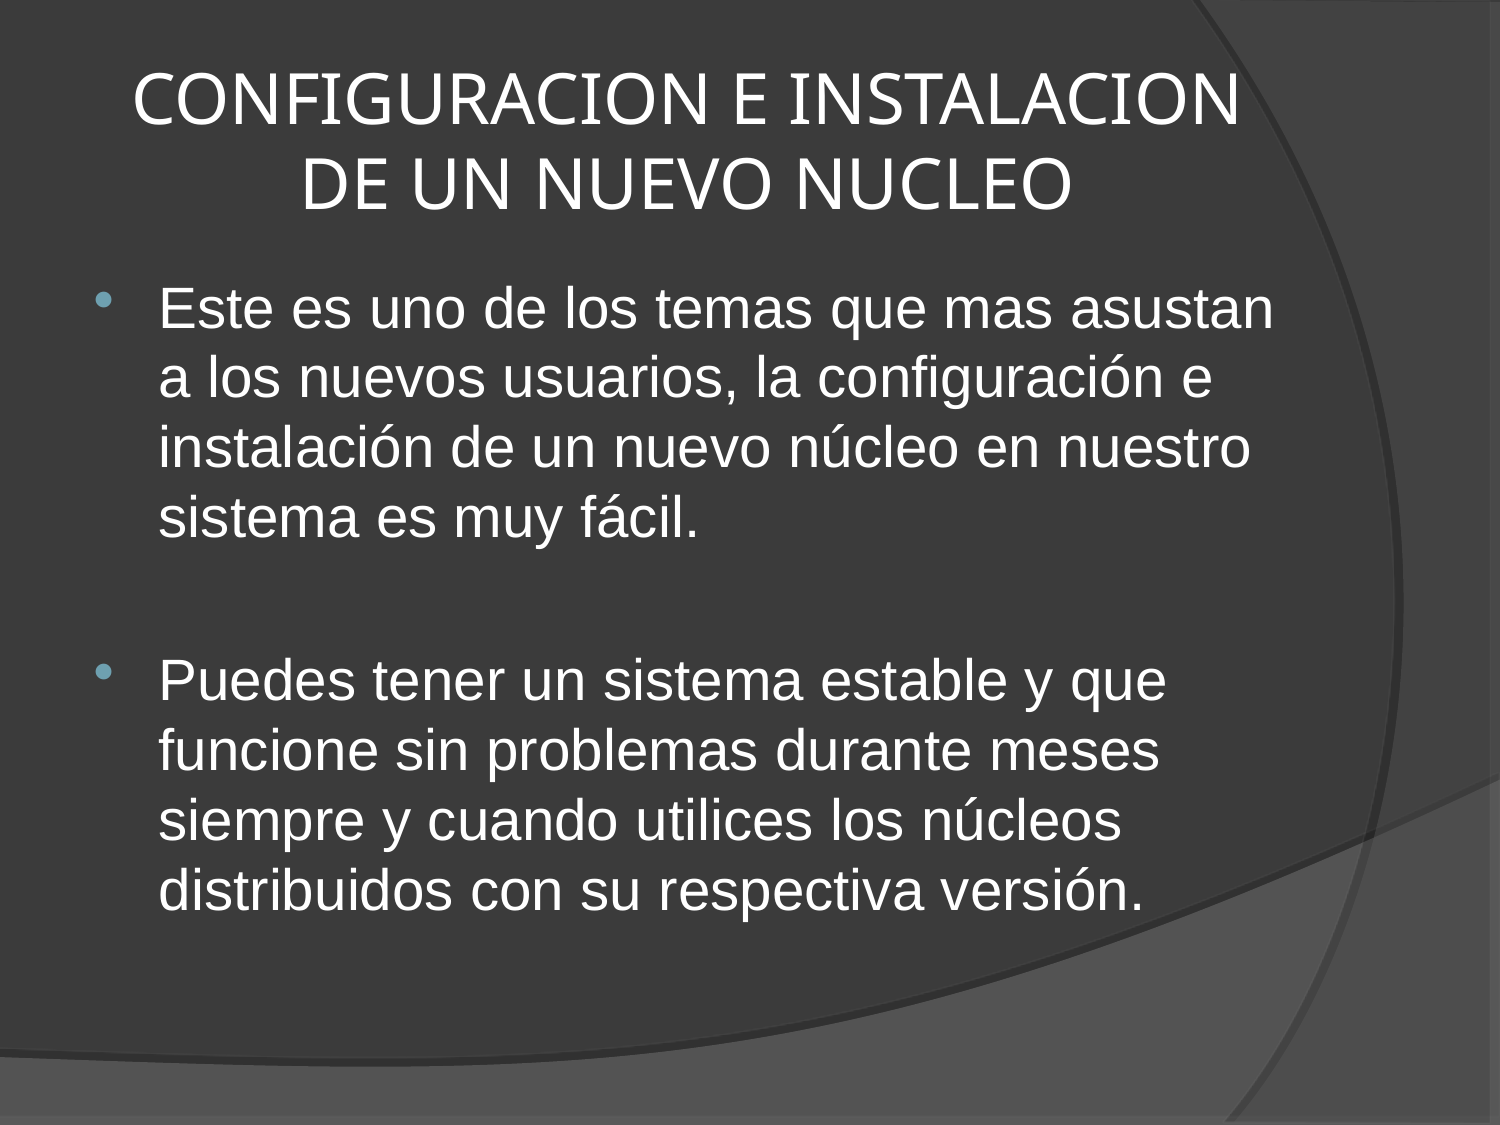

# CONFIGURACION E INSTALACION DE UN NUEVO NUCLEO
Este es uno de los temas que mas asustan a los nuevos usuarios, la configuración e instalación de un nuevo núcleo en nuestro sistema es muy fácil.
Puedes tener un sistema estable y que funcione sin problemas durante meses siempre y cuando utilices los núcleos distribuidos con su respectiva versión.